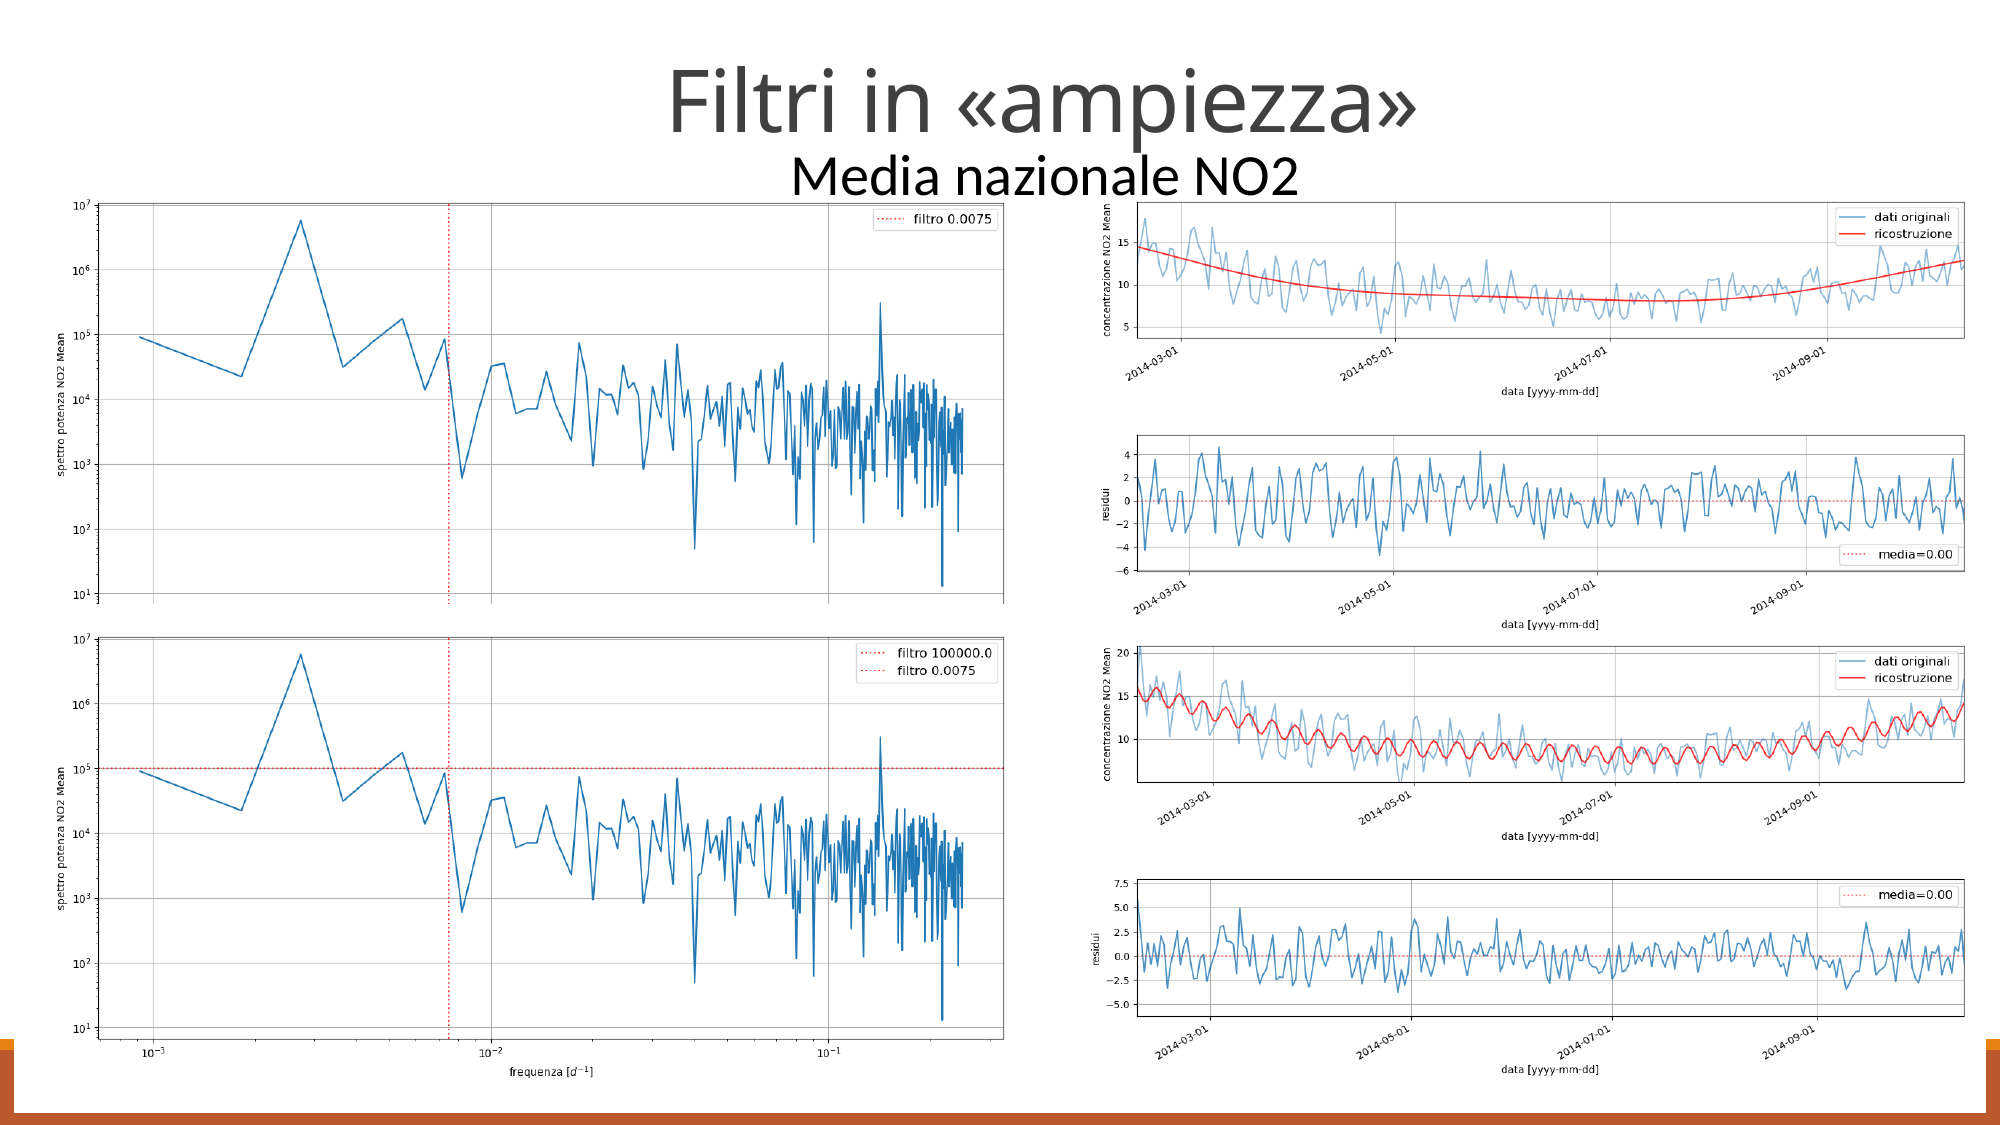

# Filtri in «ampiezza»
Media nazionale NO2